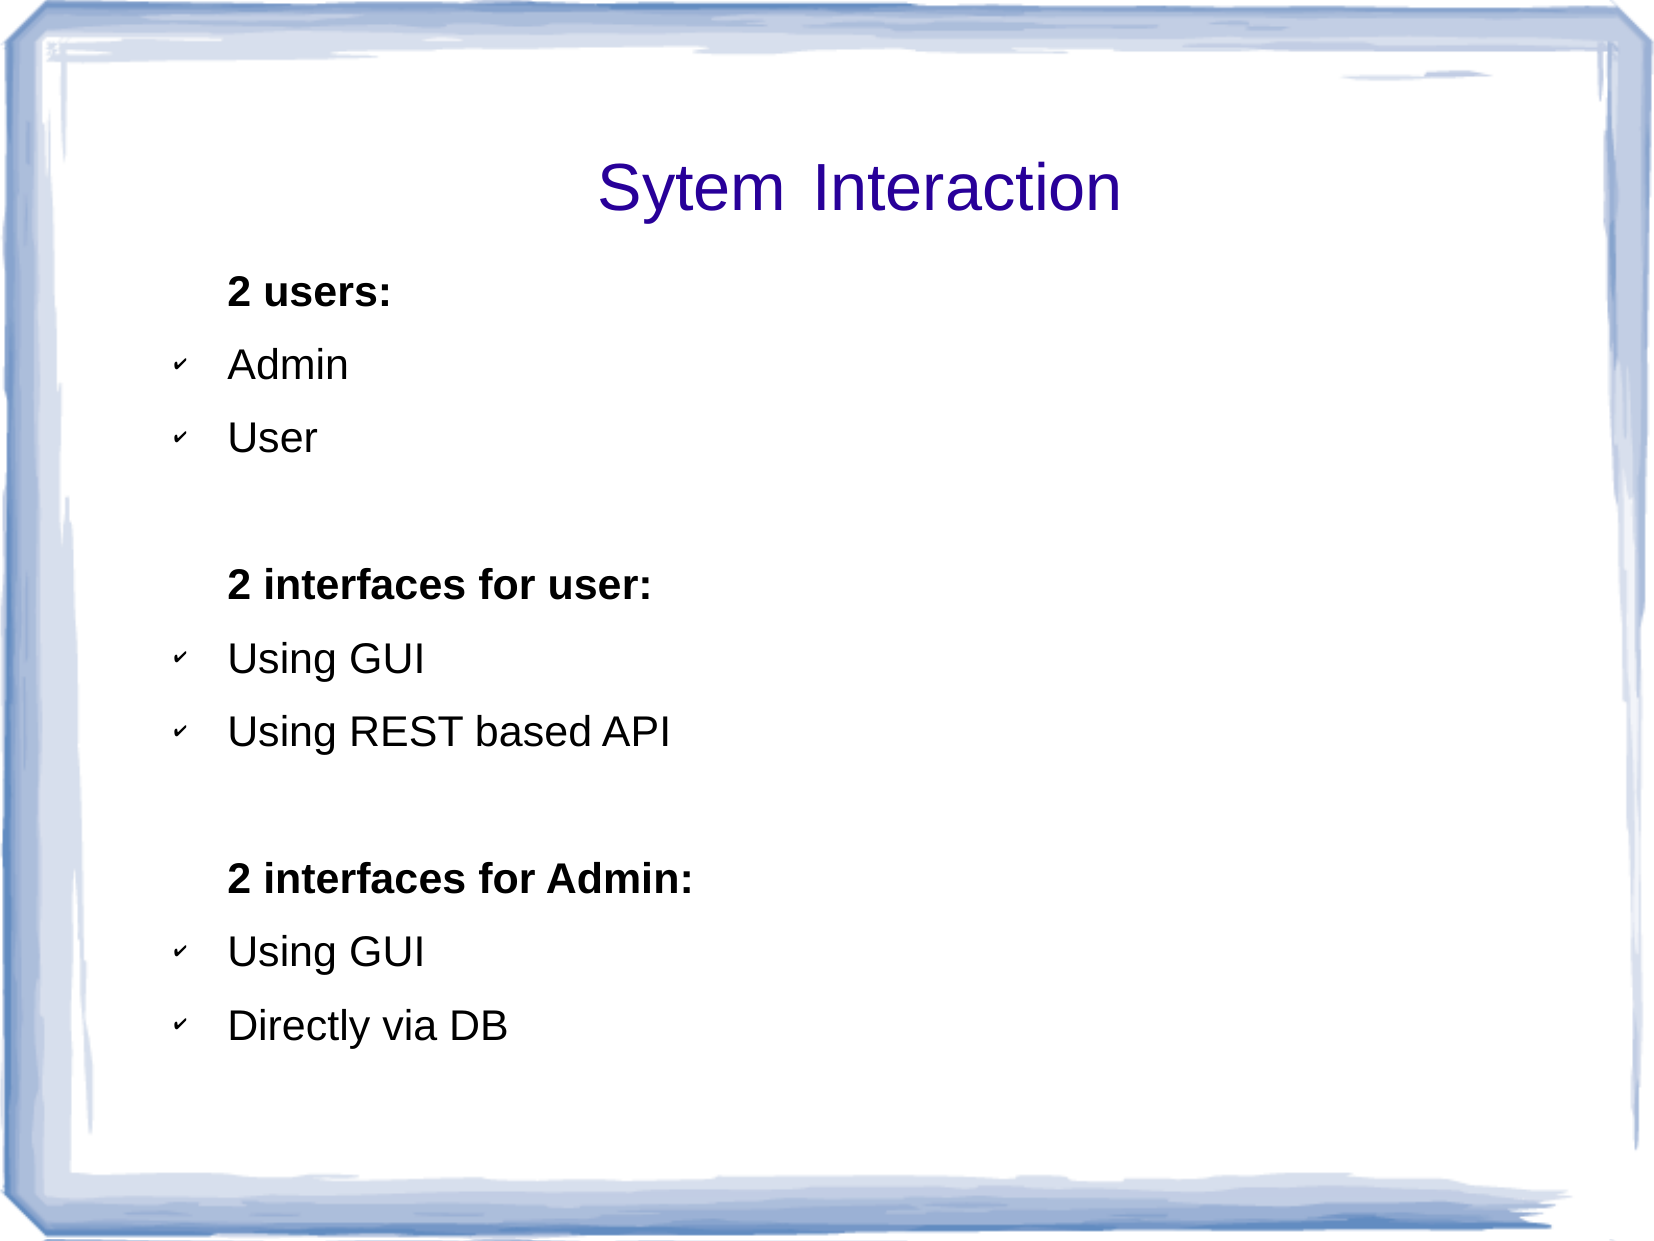

Sytem Interaction
2 users:
Admin
User
2 interfaces for user:
Using GUI
Using REST based API
2 interfaces for Admin:
Using GUI
Directly via DB